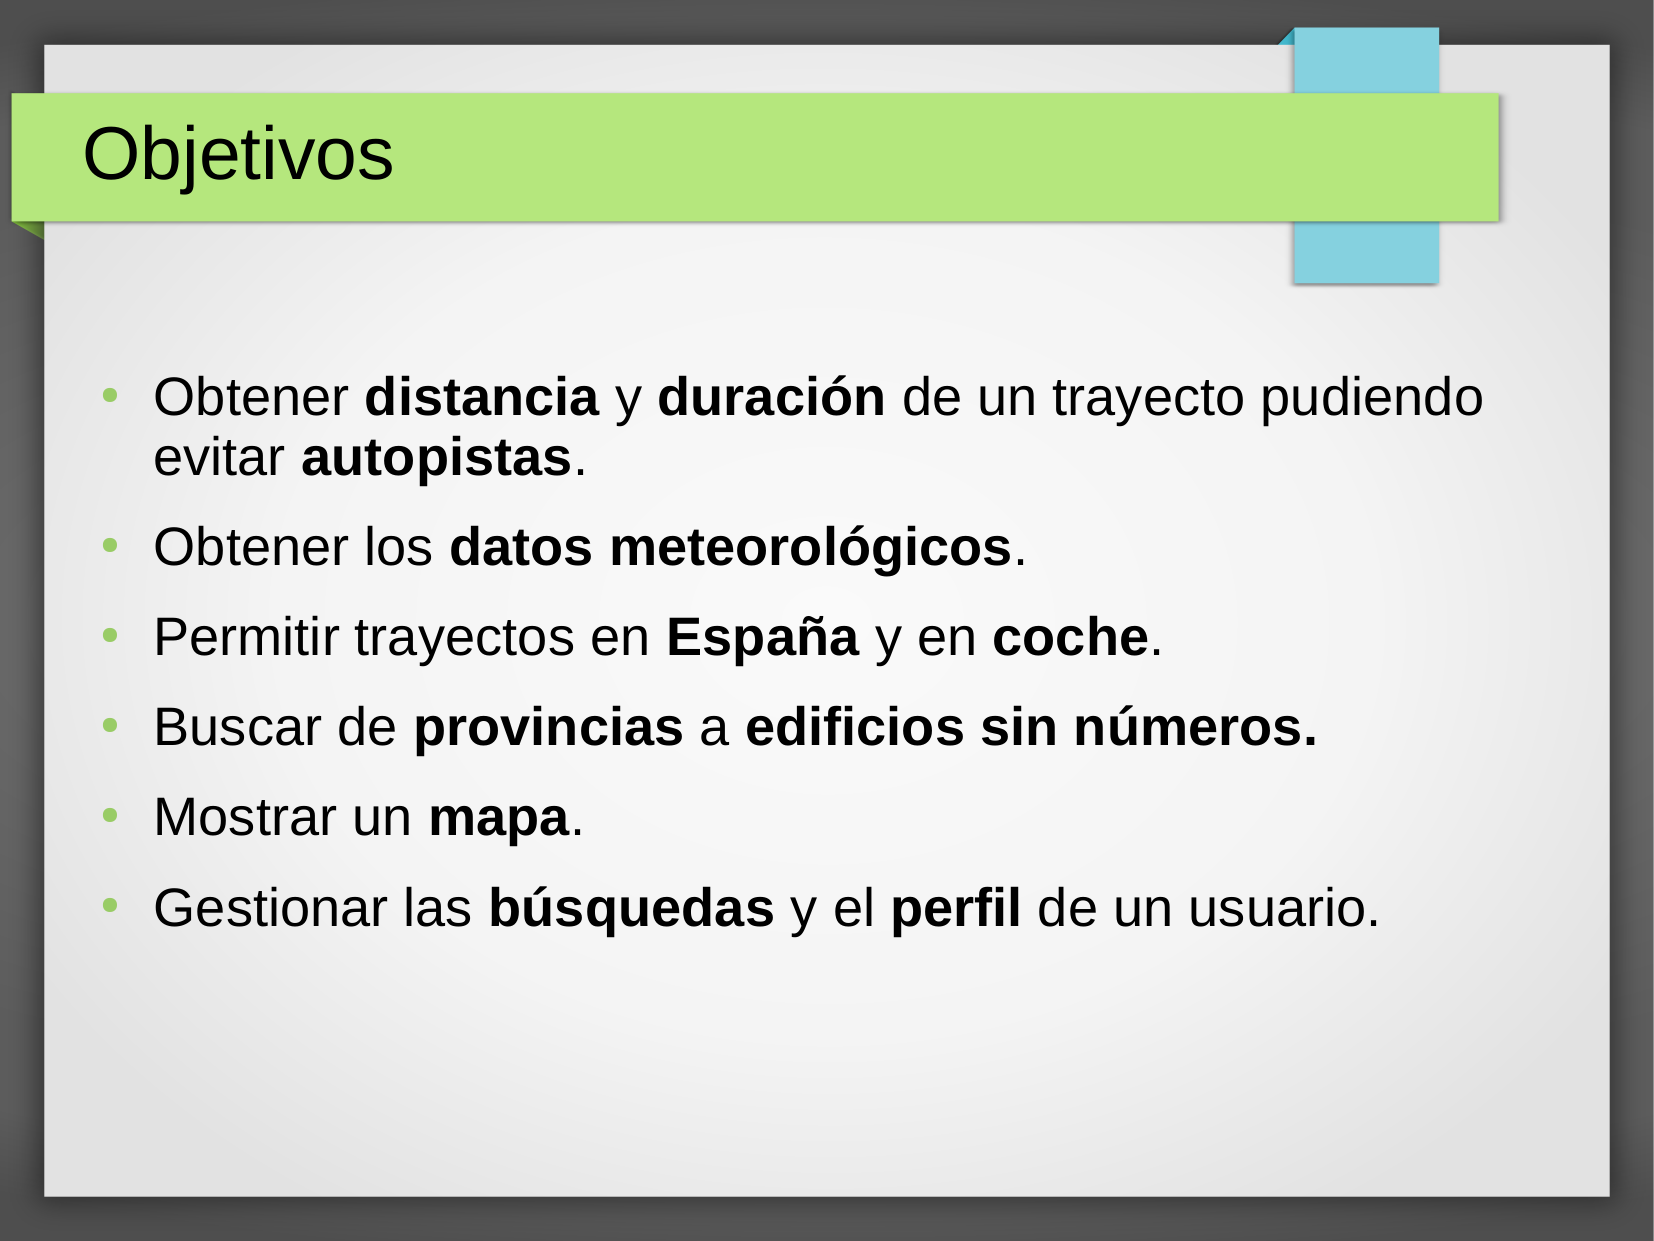

# Objetivos
Obtener distancia y duración de un trayecto pudiendo evitar autopistas.
Obtener los datos meteorológicos.
Permitir trayectos en España y en coche.
Buscar de provincias a edificios sin números.
Mostrar un mapa.
Gestionar las búsquedas y el perfil de un usuario.